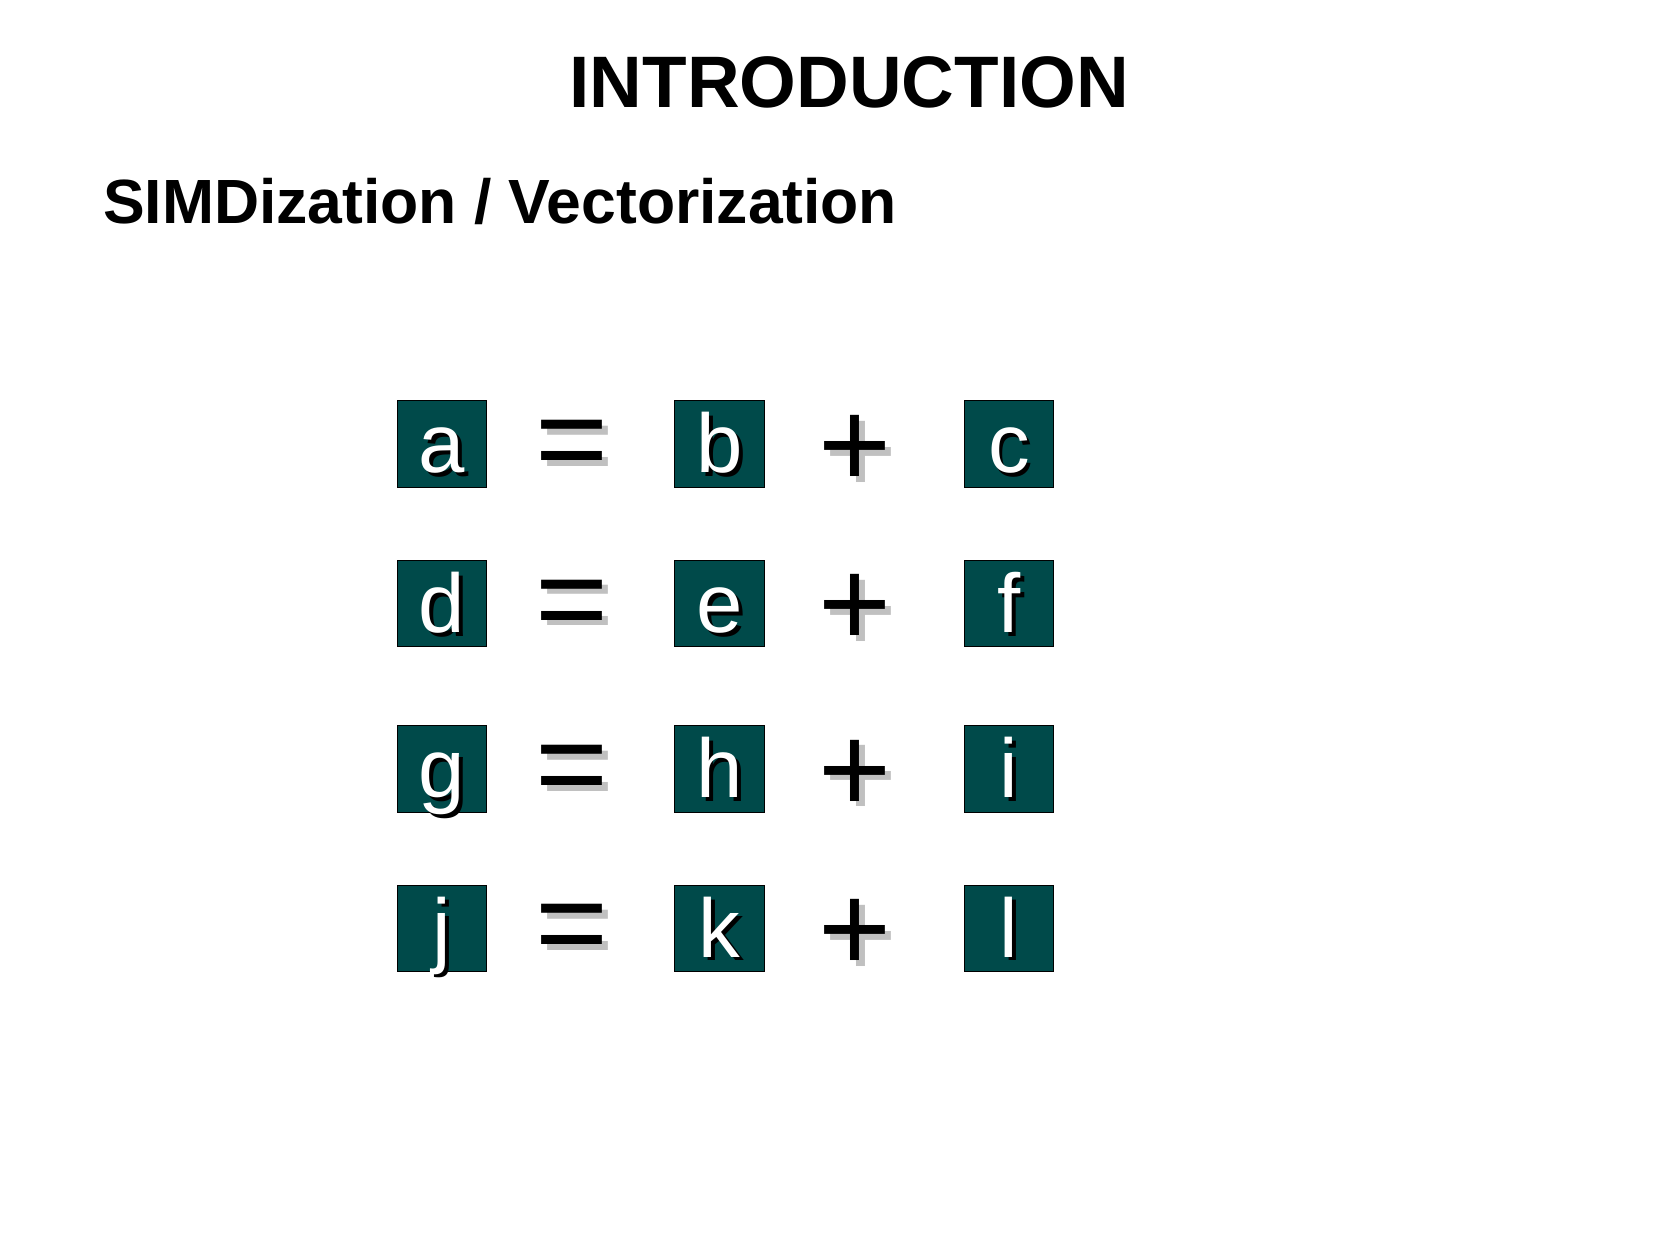

INTRODUCTION
SIMDization / Vectorization
=
a
b
+
c
=
d
e
+
f
=
g
h
+
i
=
j
k
+
l